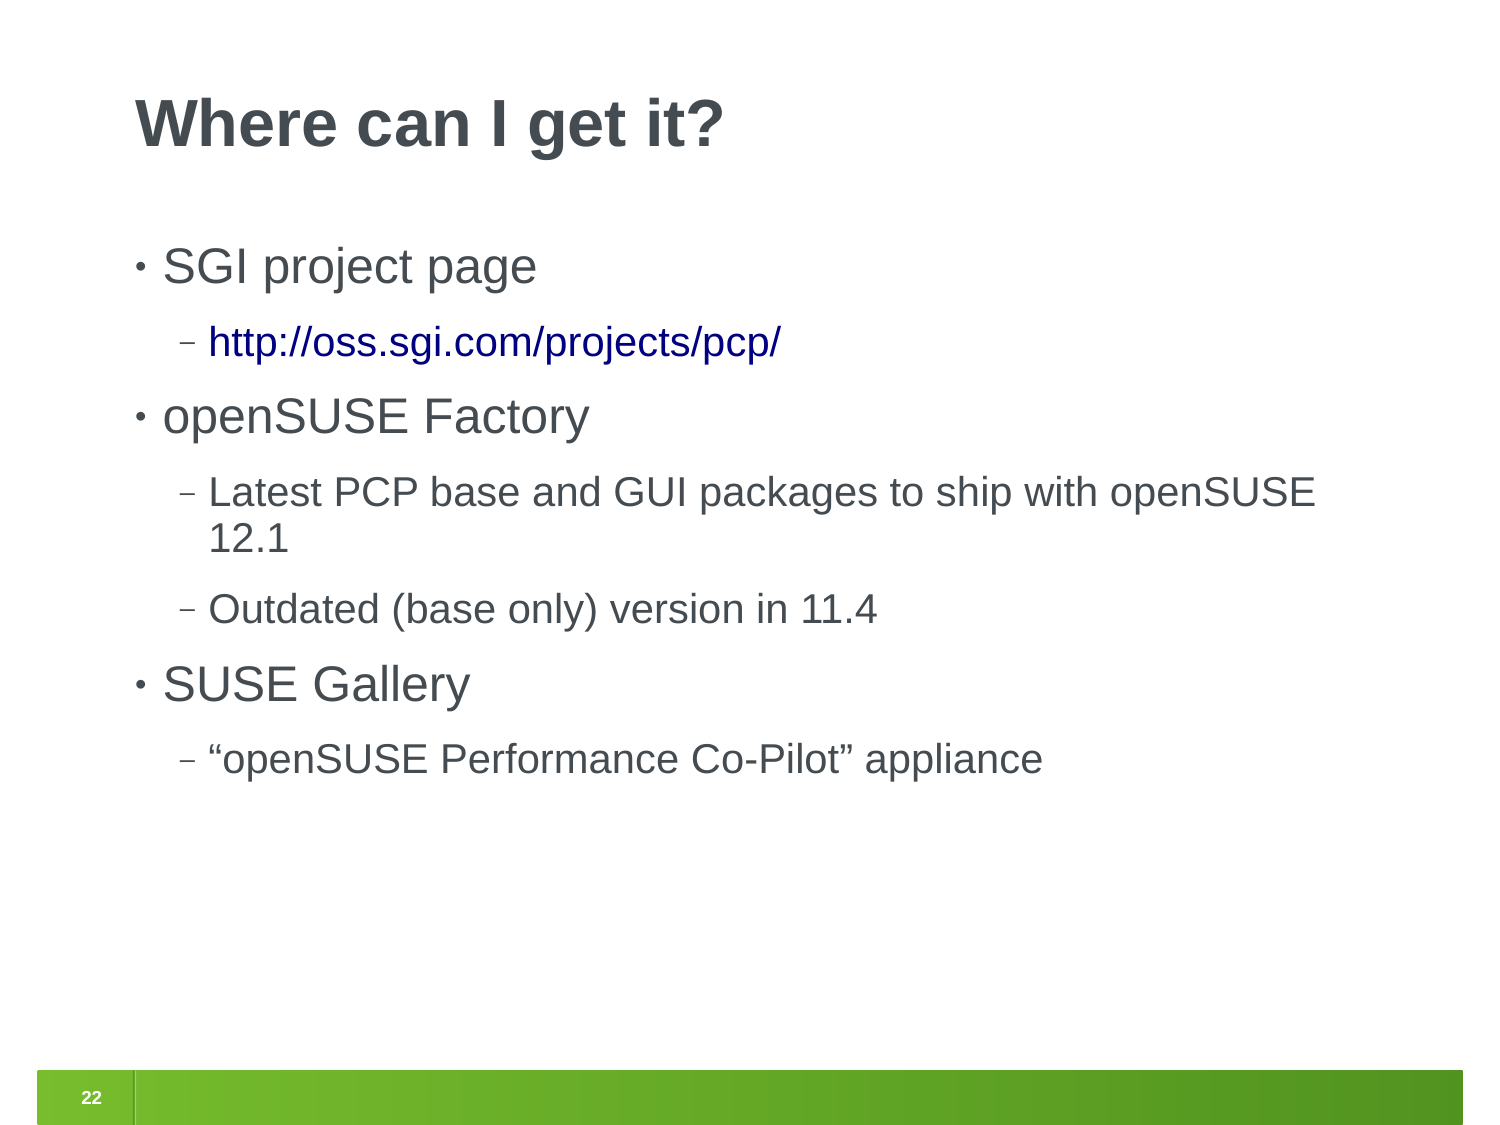

# Where can I get it?
SGI project page
http://oss.sgi.com/projects/pcp/
openSUSE Factory
Latest PCP base and GUI packages to ship with openSUSE 12.1
Outdated (base only) version in 11.4
SUSE Gallery
“openSUSE Performance Co-Pilot” appliance